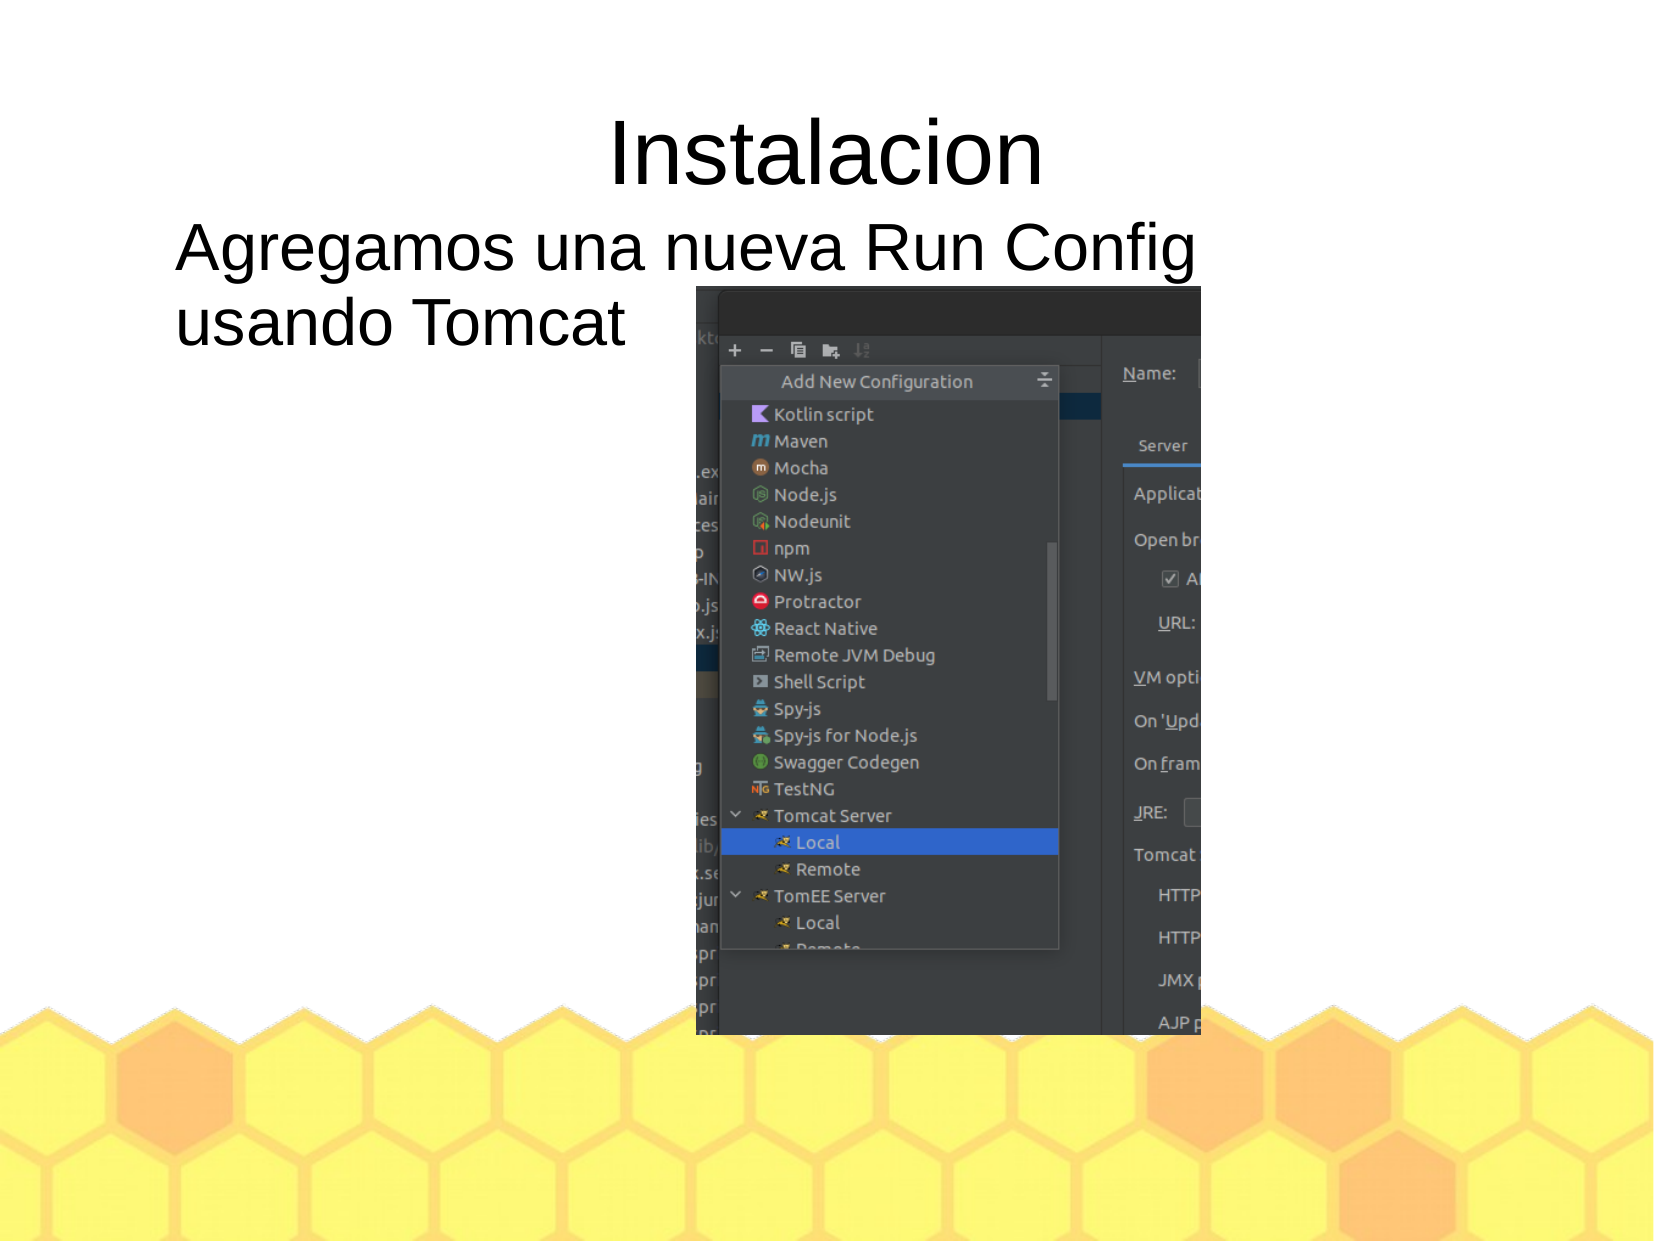

# Instalacion
Agregamos una nueva Run Config usando Tomcat